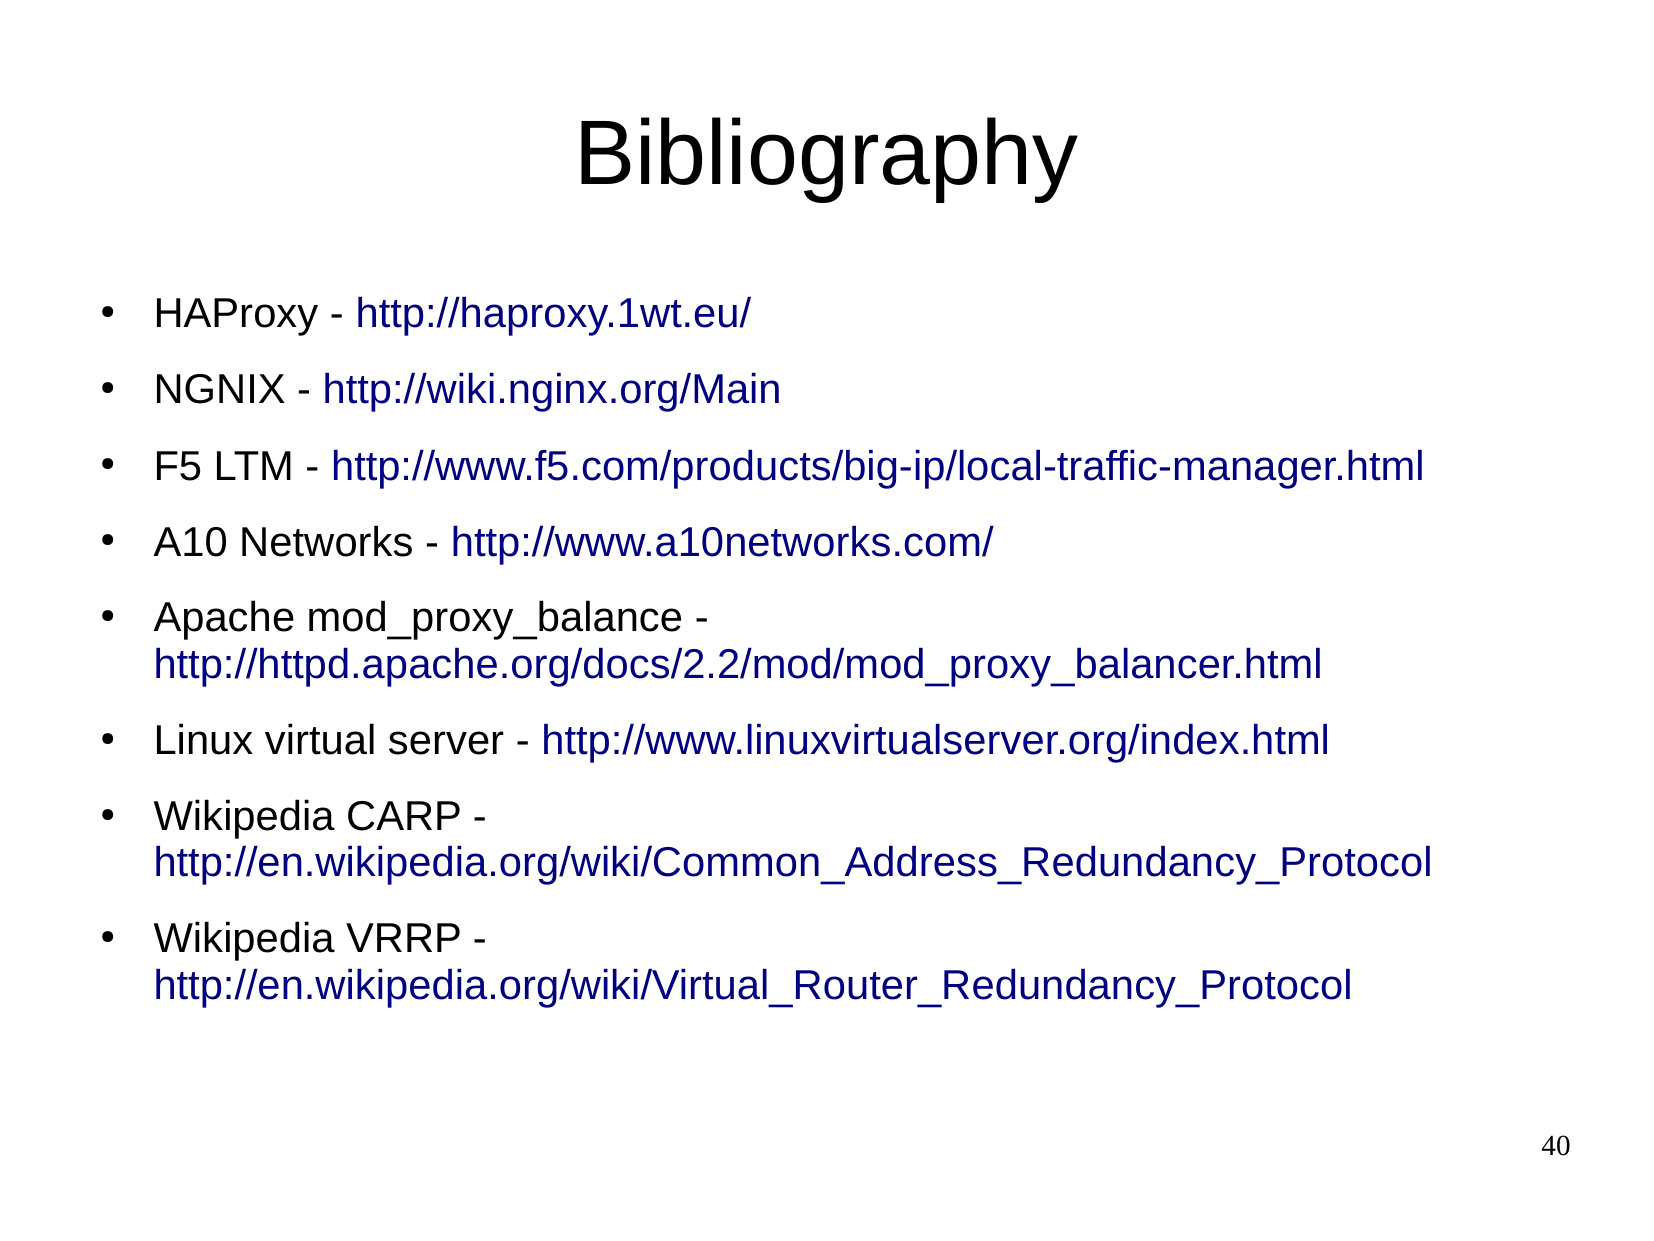

# Bibliography
HAProxy - http://haproxy.1wt.eu/
NGNIX - http://wiki.nginx.org/Main
F5 LTM - http://www.f5.com/products/big-ip/local-traffic-manager.html
A10 Networks - http://www.a10networks.com/
Apache mod_proxy_balance - http://httpd.apache.org/docs/2.2/mod/mod_proxy_balancer.html
Linux virtual server - http://www.linuxvirtualserver.org/index.html
Wikipedia CARP - http://en.wikipedia.org/wiki/Common_Address_Redundancy_Protocol
Wikipedia VRRP - http://en.wikipedia.org/wiki/Virtual_Router_Redundancy_Protocol
40